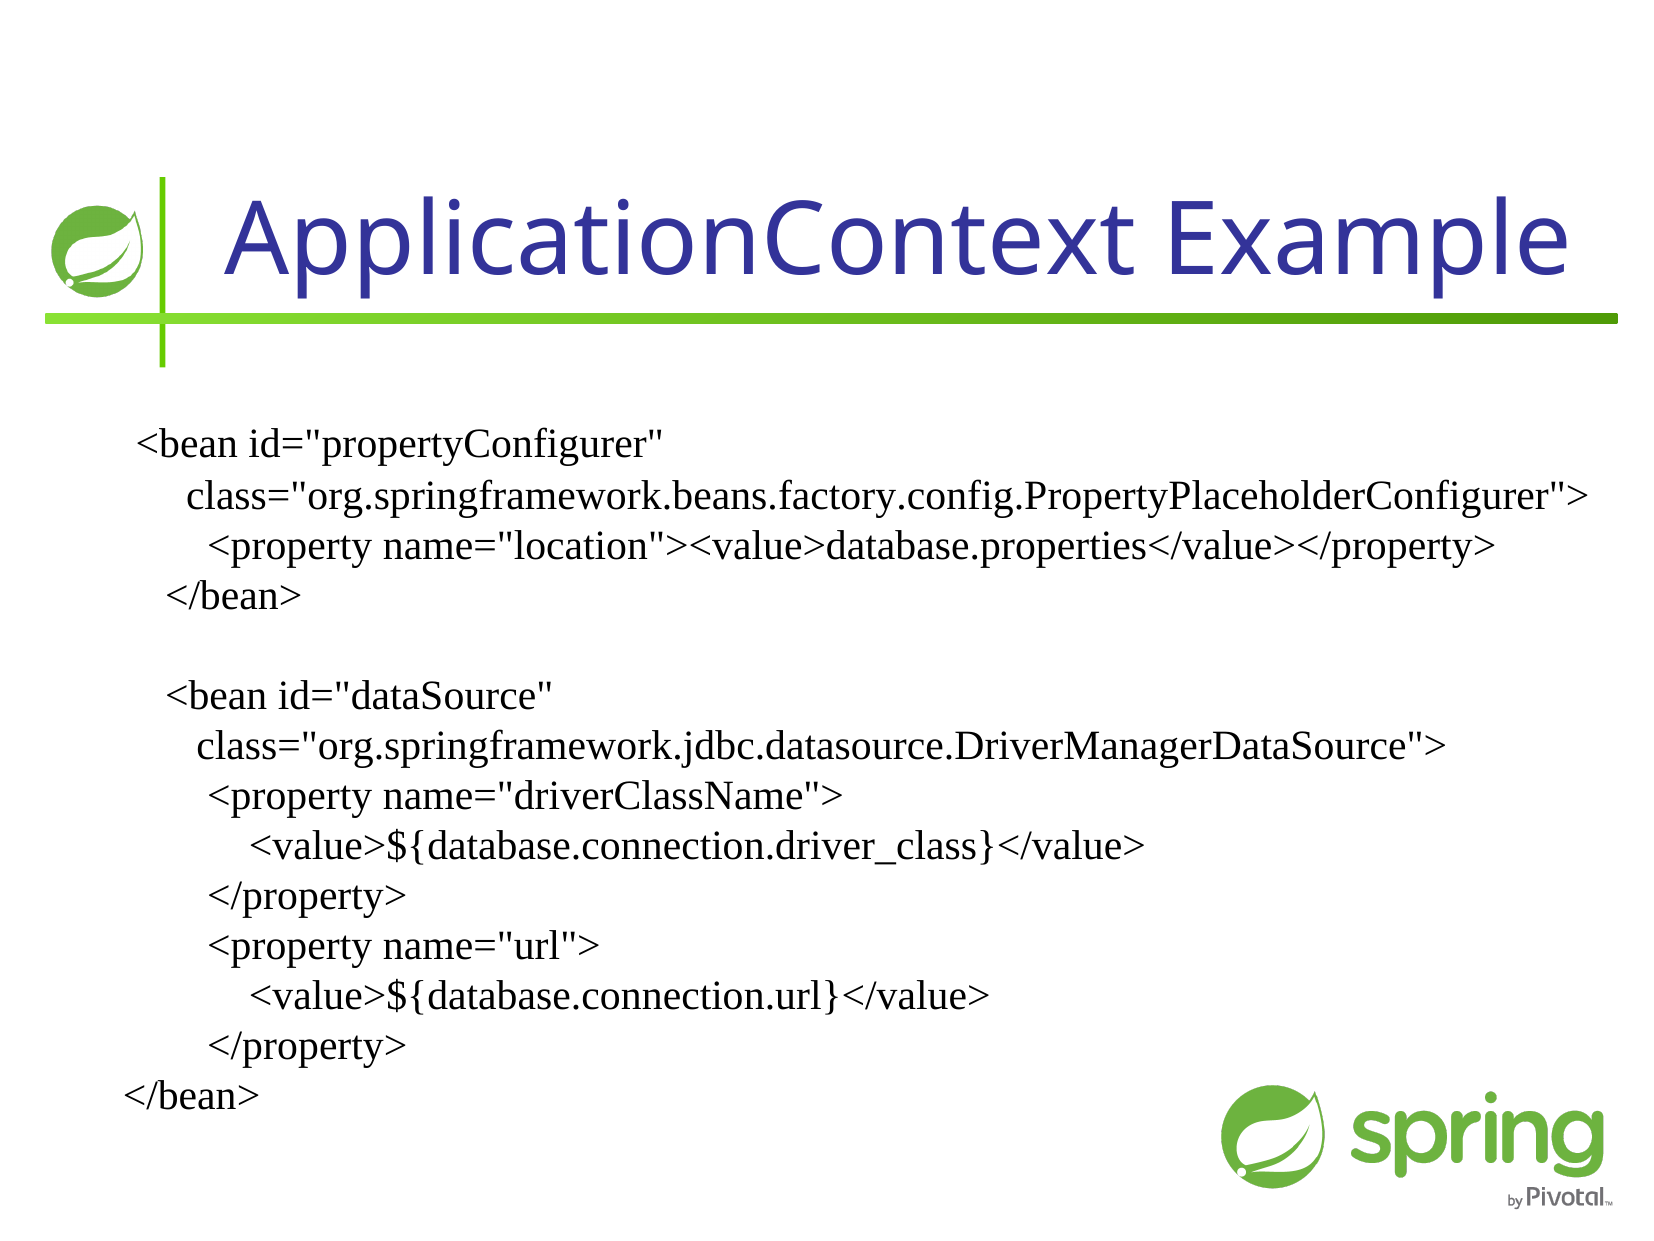

# ApplicationContext Example
 <bean id="propertyConfigurer"
 class="org.springframework.beans.factory.config.PropertyPlaceholderConfigurer">
 <property name="location"><value>database.properties</value></property>
 </bean>
 <bean id="dataSource"
 class="org.springframework.jdbc.datasource.DriverManagerDataSource">
 <property name="driverClassName">
 <value>${database.connection.driver_class}</value>
 </property>
 <property name="url">
 <value>${database.connection.url}</value>
 </property>
</bean>